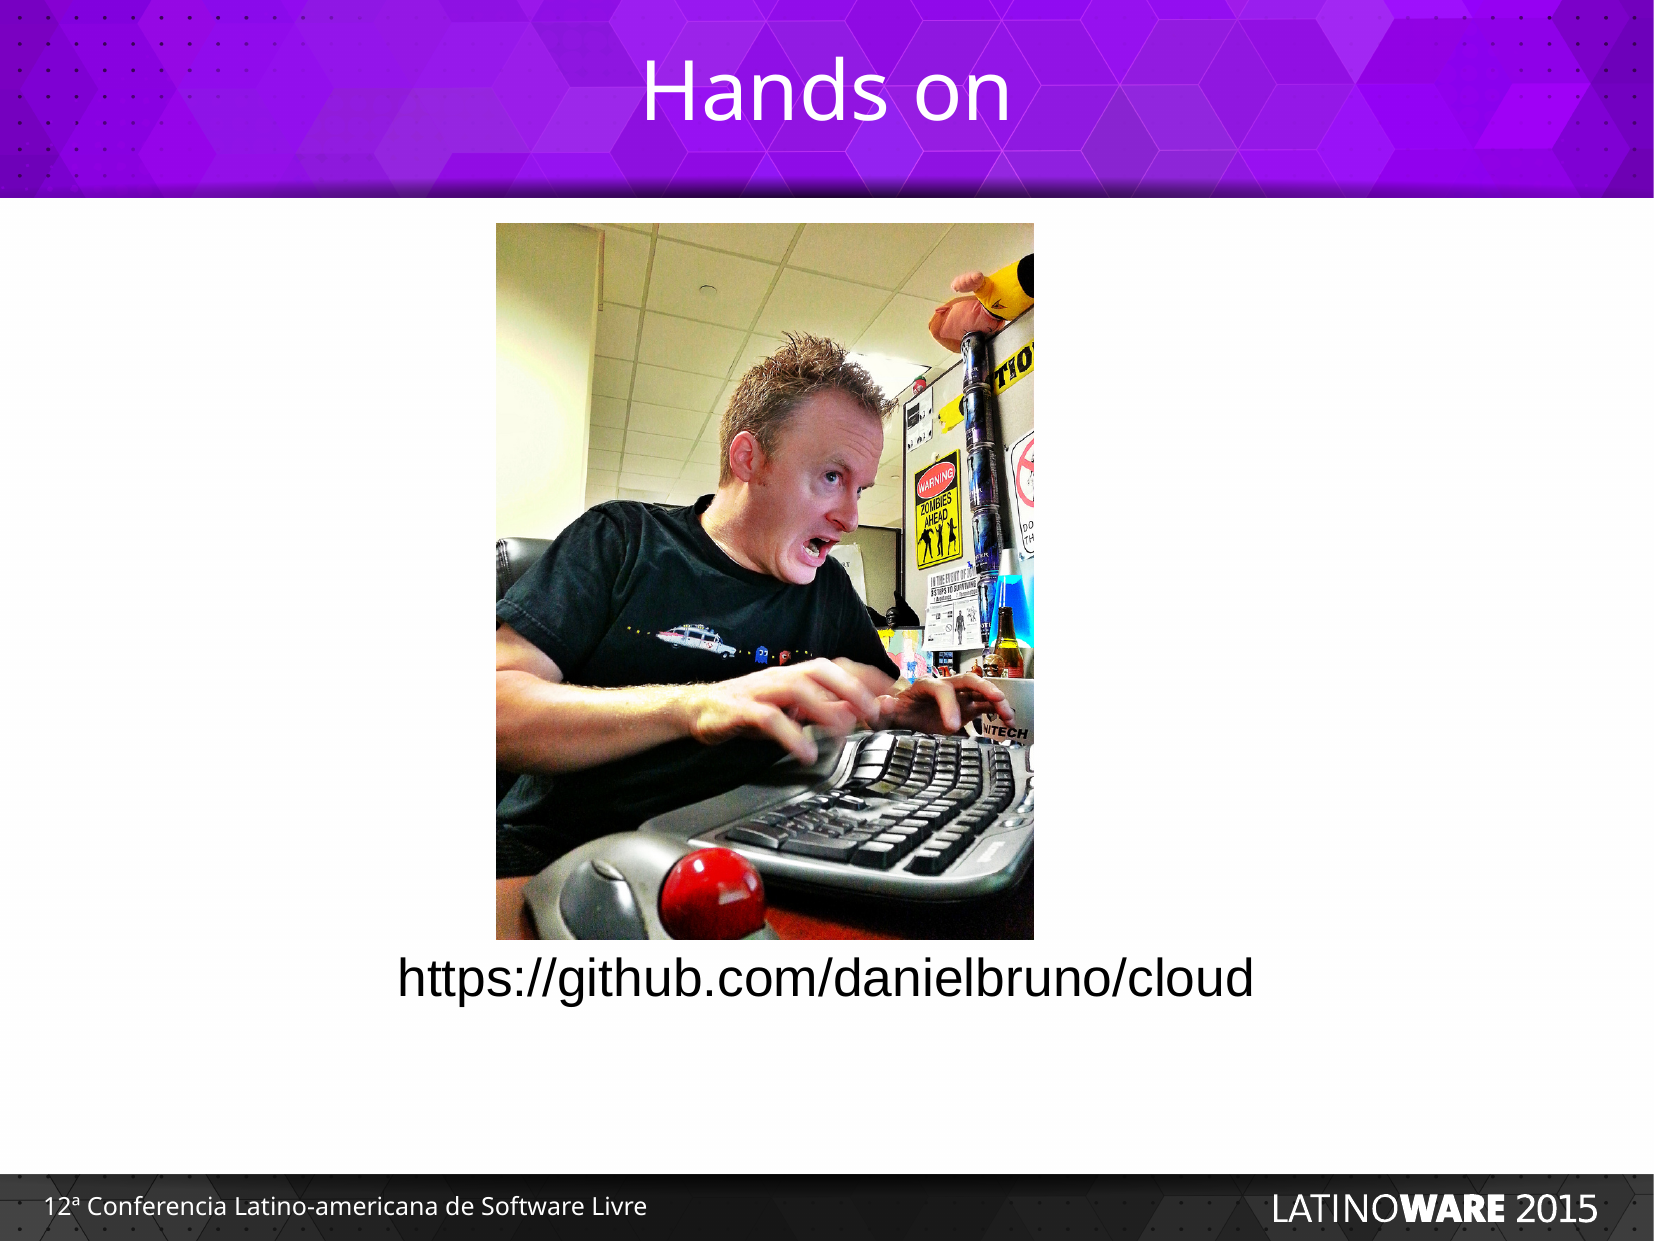

Hands on
# https://github.com/danielbruno/cloud
12ª Conferencia Latino-americana de Software Livre